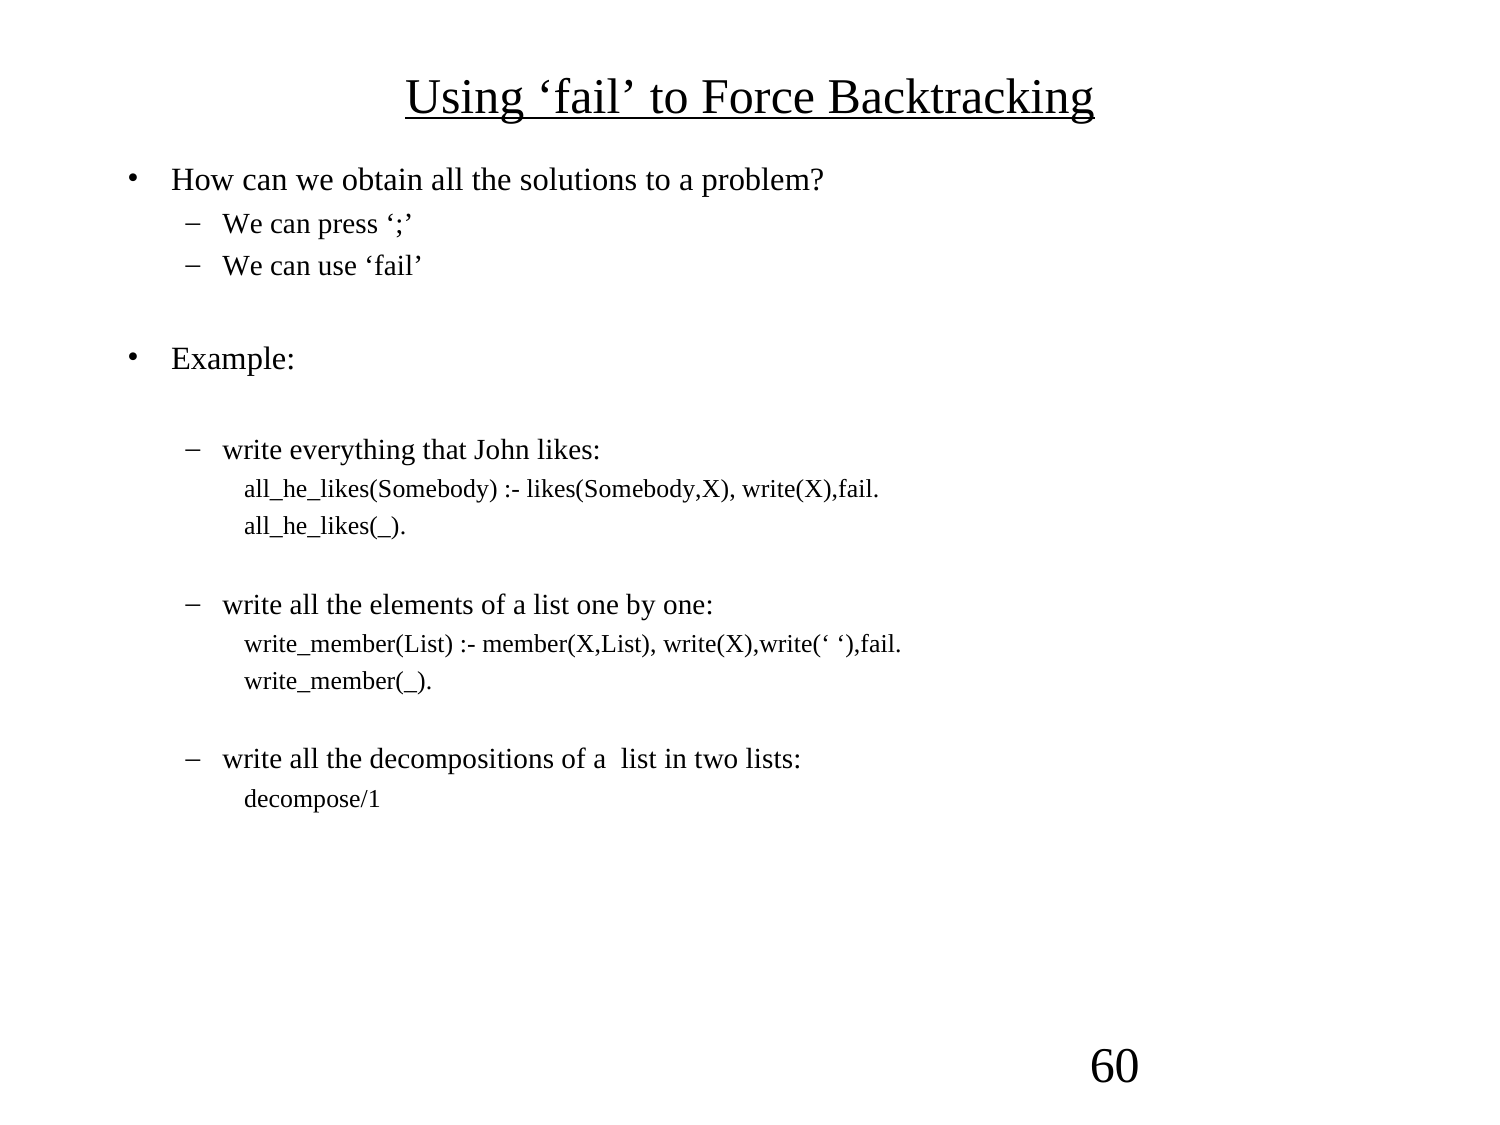

# Using ‘fail’ to Force Backtracking
How can we obtain all the solutions to a problem?
We can press ‘;’
We can use ‘fail’
Example:
write everything that John likes:
all_he_likes(Somebody) :- likes(Somebody,X), write(X),fail.
all_he_likes(_).
write all the elements of a list one by one:
write_member(List) :- member(X,List), write(X),write(‘ ‘),fail.
write_member(_).
write all the decompositions of a list in two lists:
decompose/1
60